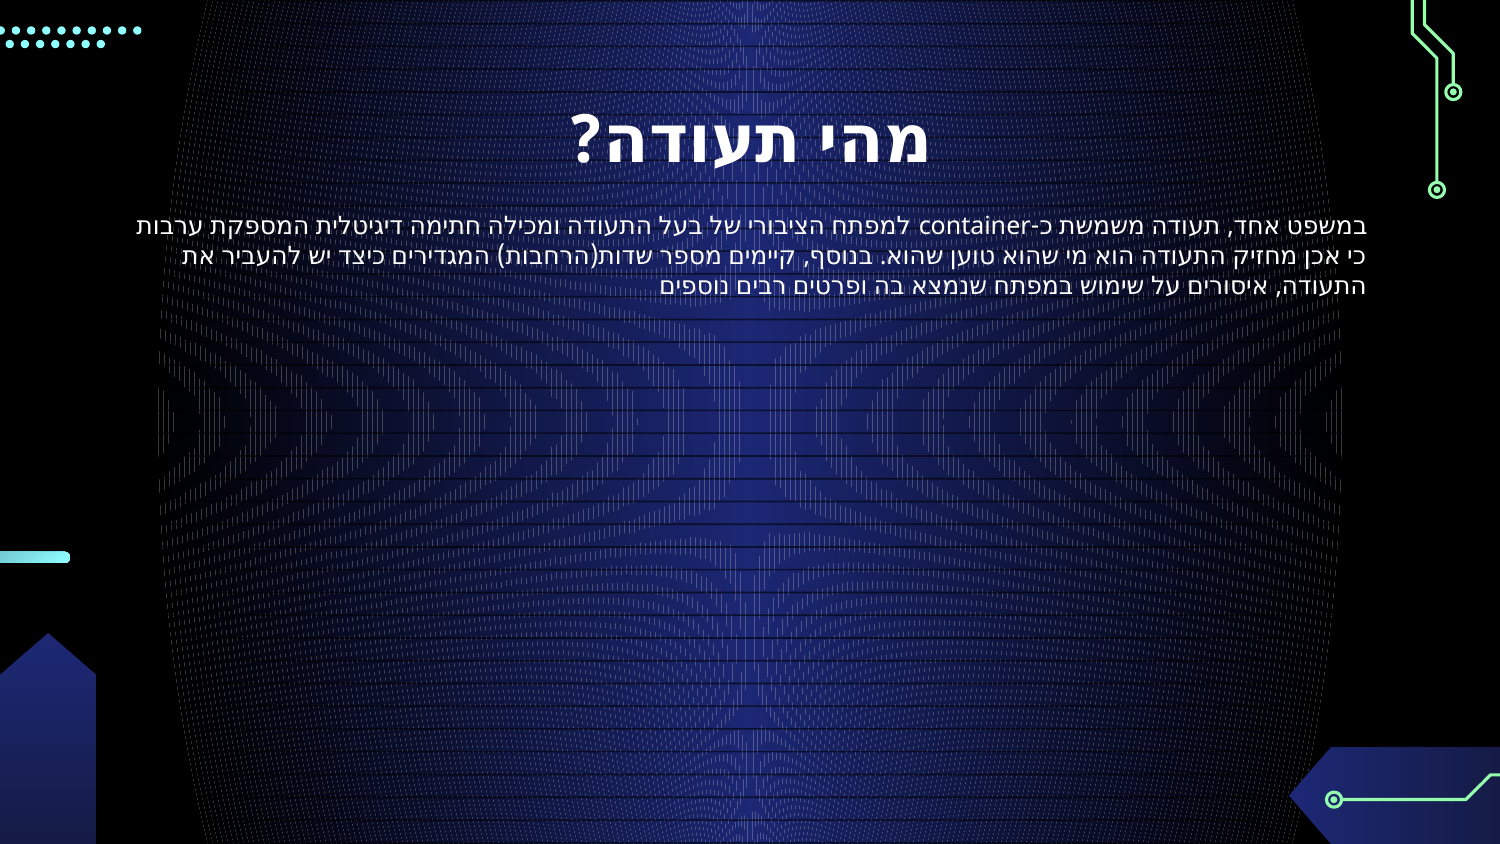

# מהי תעודה?
במשפט אחד, תעודה משמשת כ-container למפתח הציבורי של בעל התעודה ומכילה חתימה דיגיטלית המספקת ערבות כי אכן מחזיק התעודה הוא מי שהוא טוען שהוא. בנוסף, קיימים מספר שדות(הרחבות) המגדירים כיצד יש להעביר את התעודה, איסורים על שימוש במפתח שנמצא בה ופרטים רבים נוספים